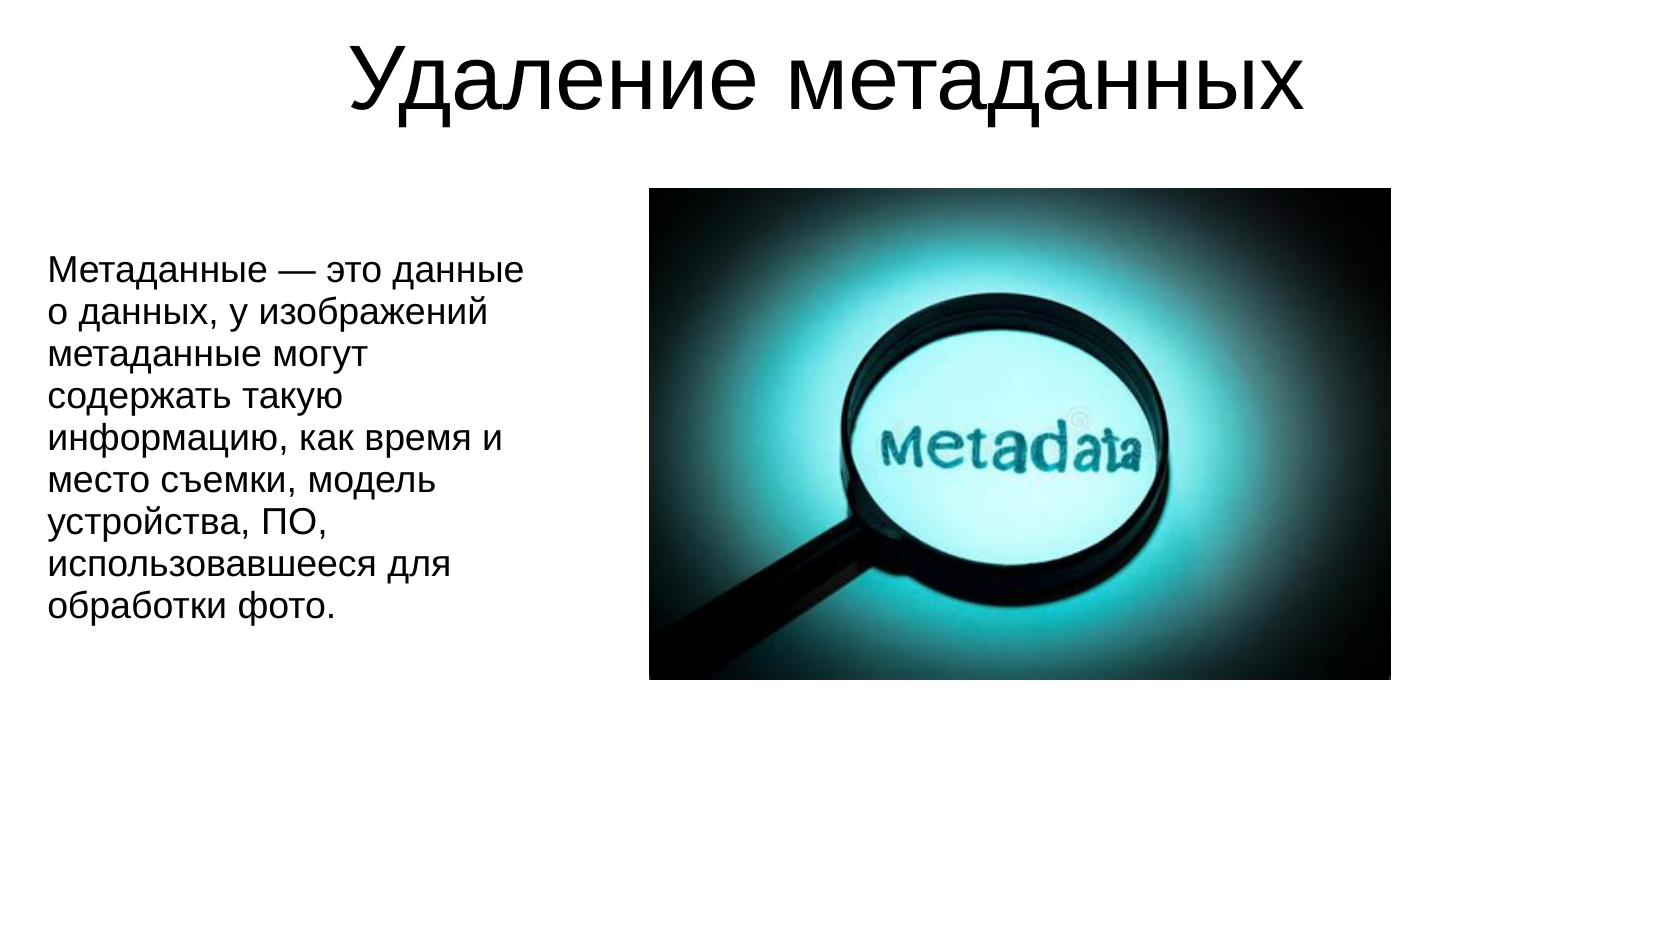

# Удаление метаданных
Метаданные — это данные о данных, у изображений метаданные могут содержать такую информацию, как время и место съемки, модель устройства, ПО, использовавшееся для обработки фото.